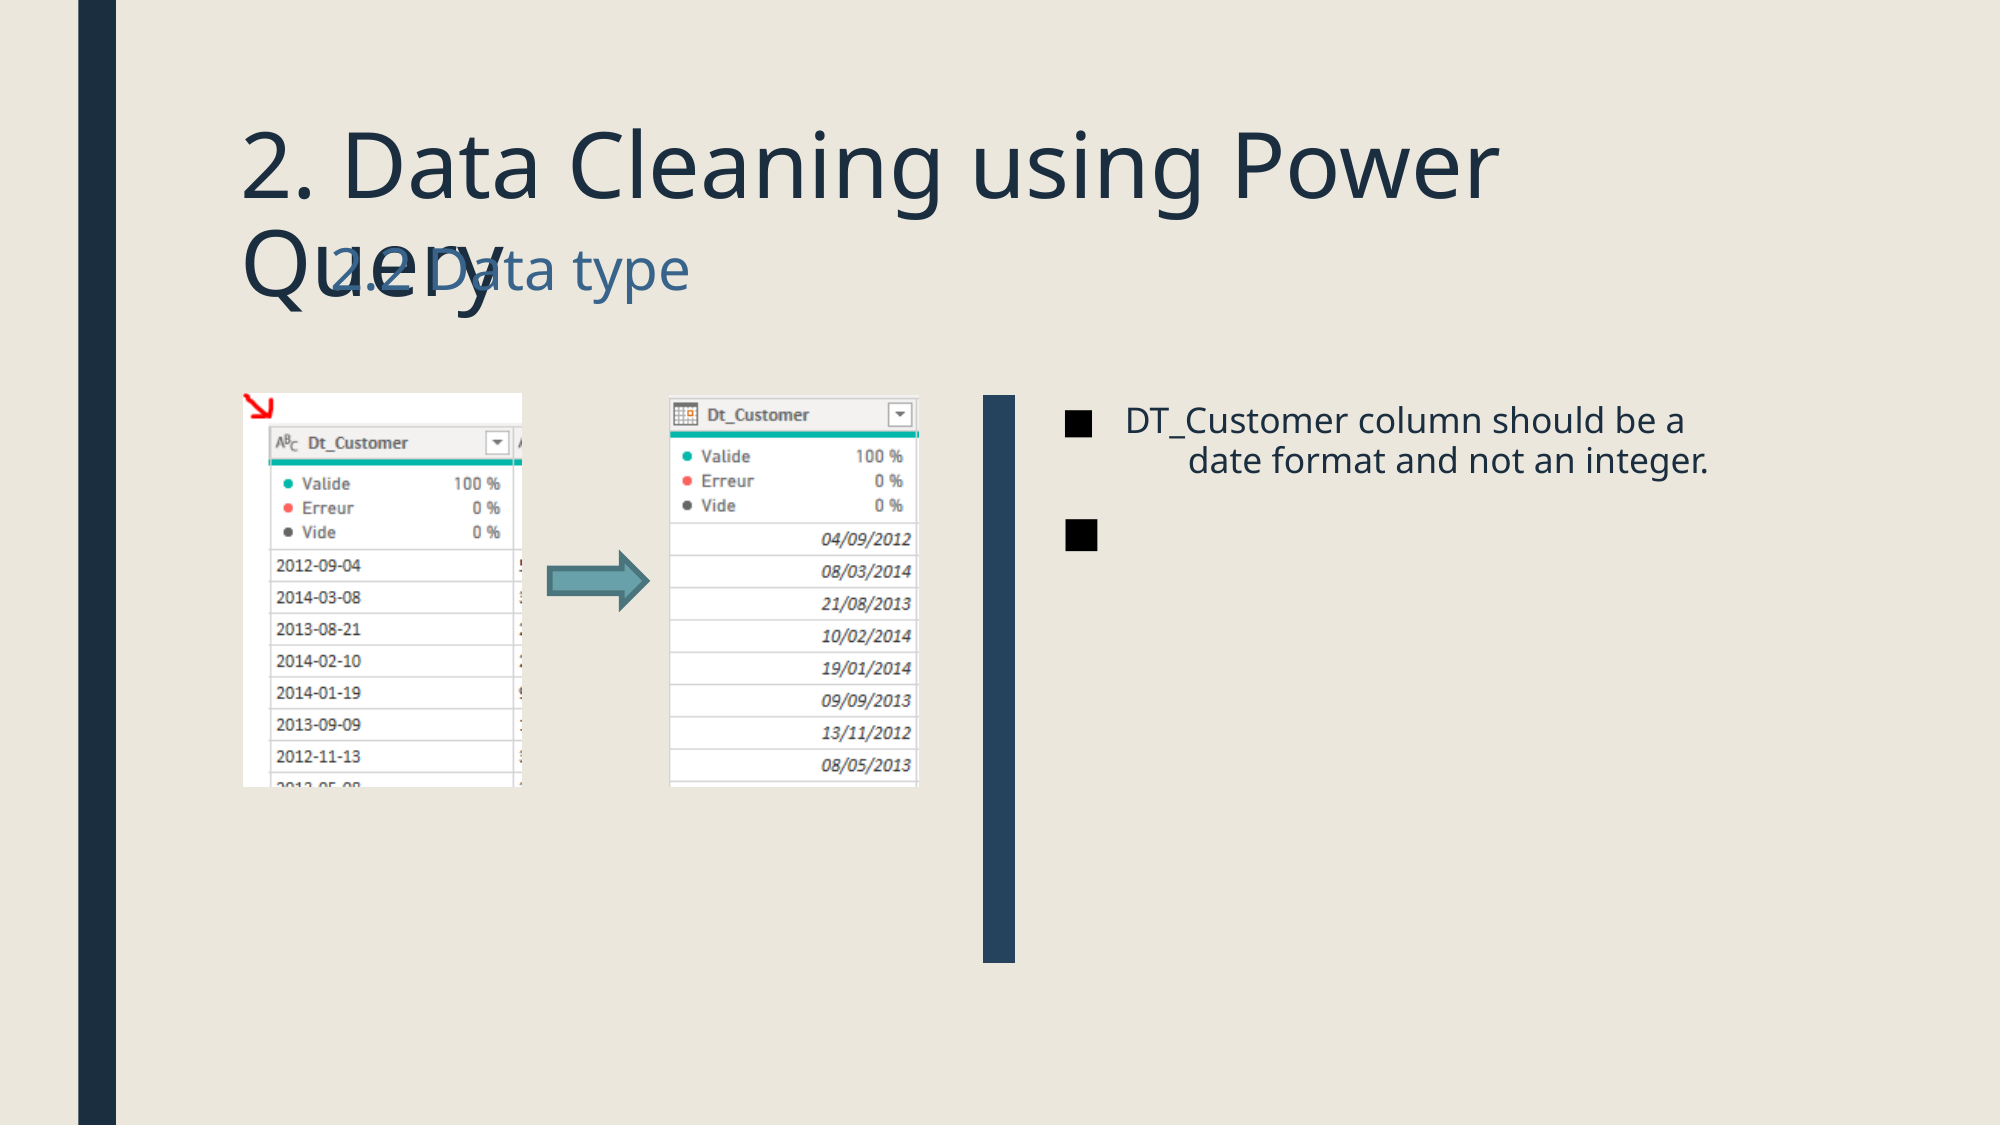

# 2. Data Cleaning using Power Query
2.2 Data type
DT_Customer column should be a date format and not an integer.